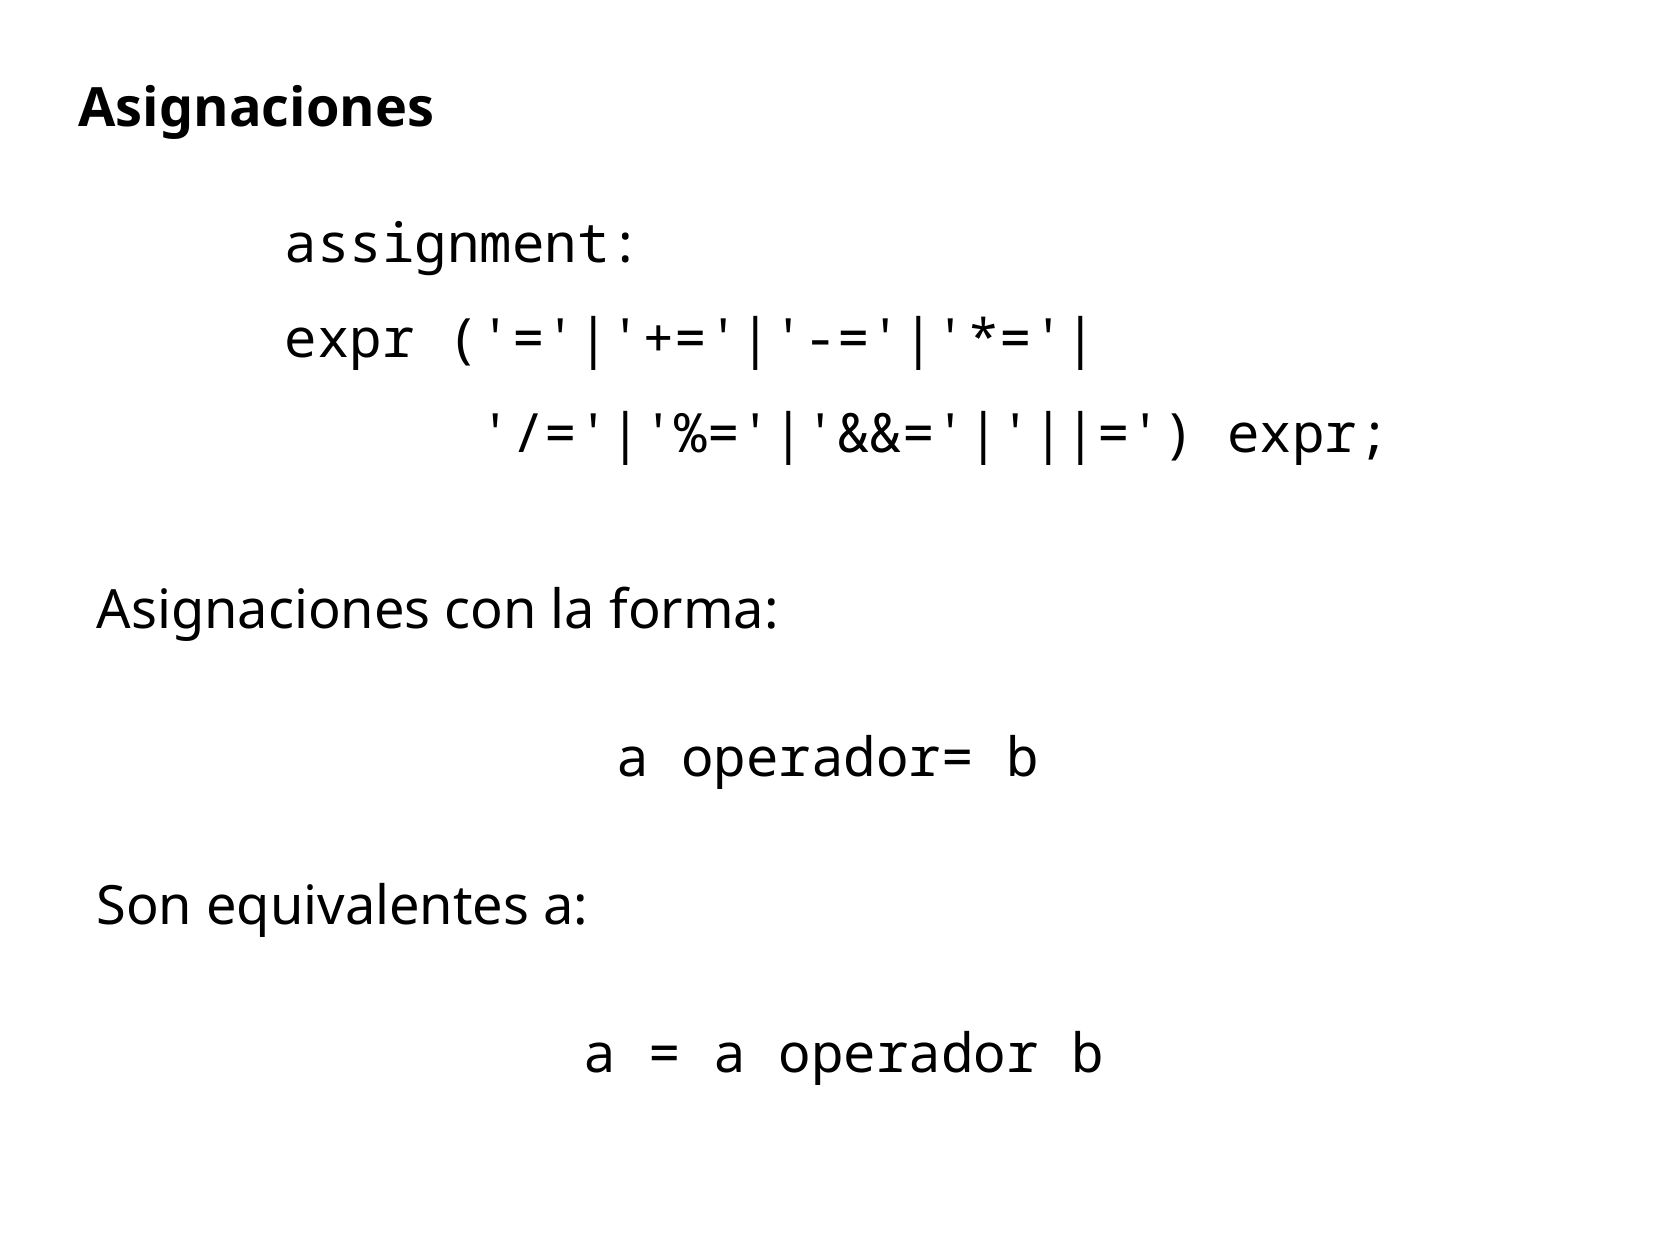

Asignaciones
assignment:
expr ('='|'+='|'-='|'*='|
 '/='|'%='|'&&='|'||=') expr;
Asignaciones con la forma:
 a operador= b
Son equivalentes a:
 a = a operador b